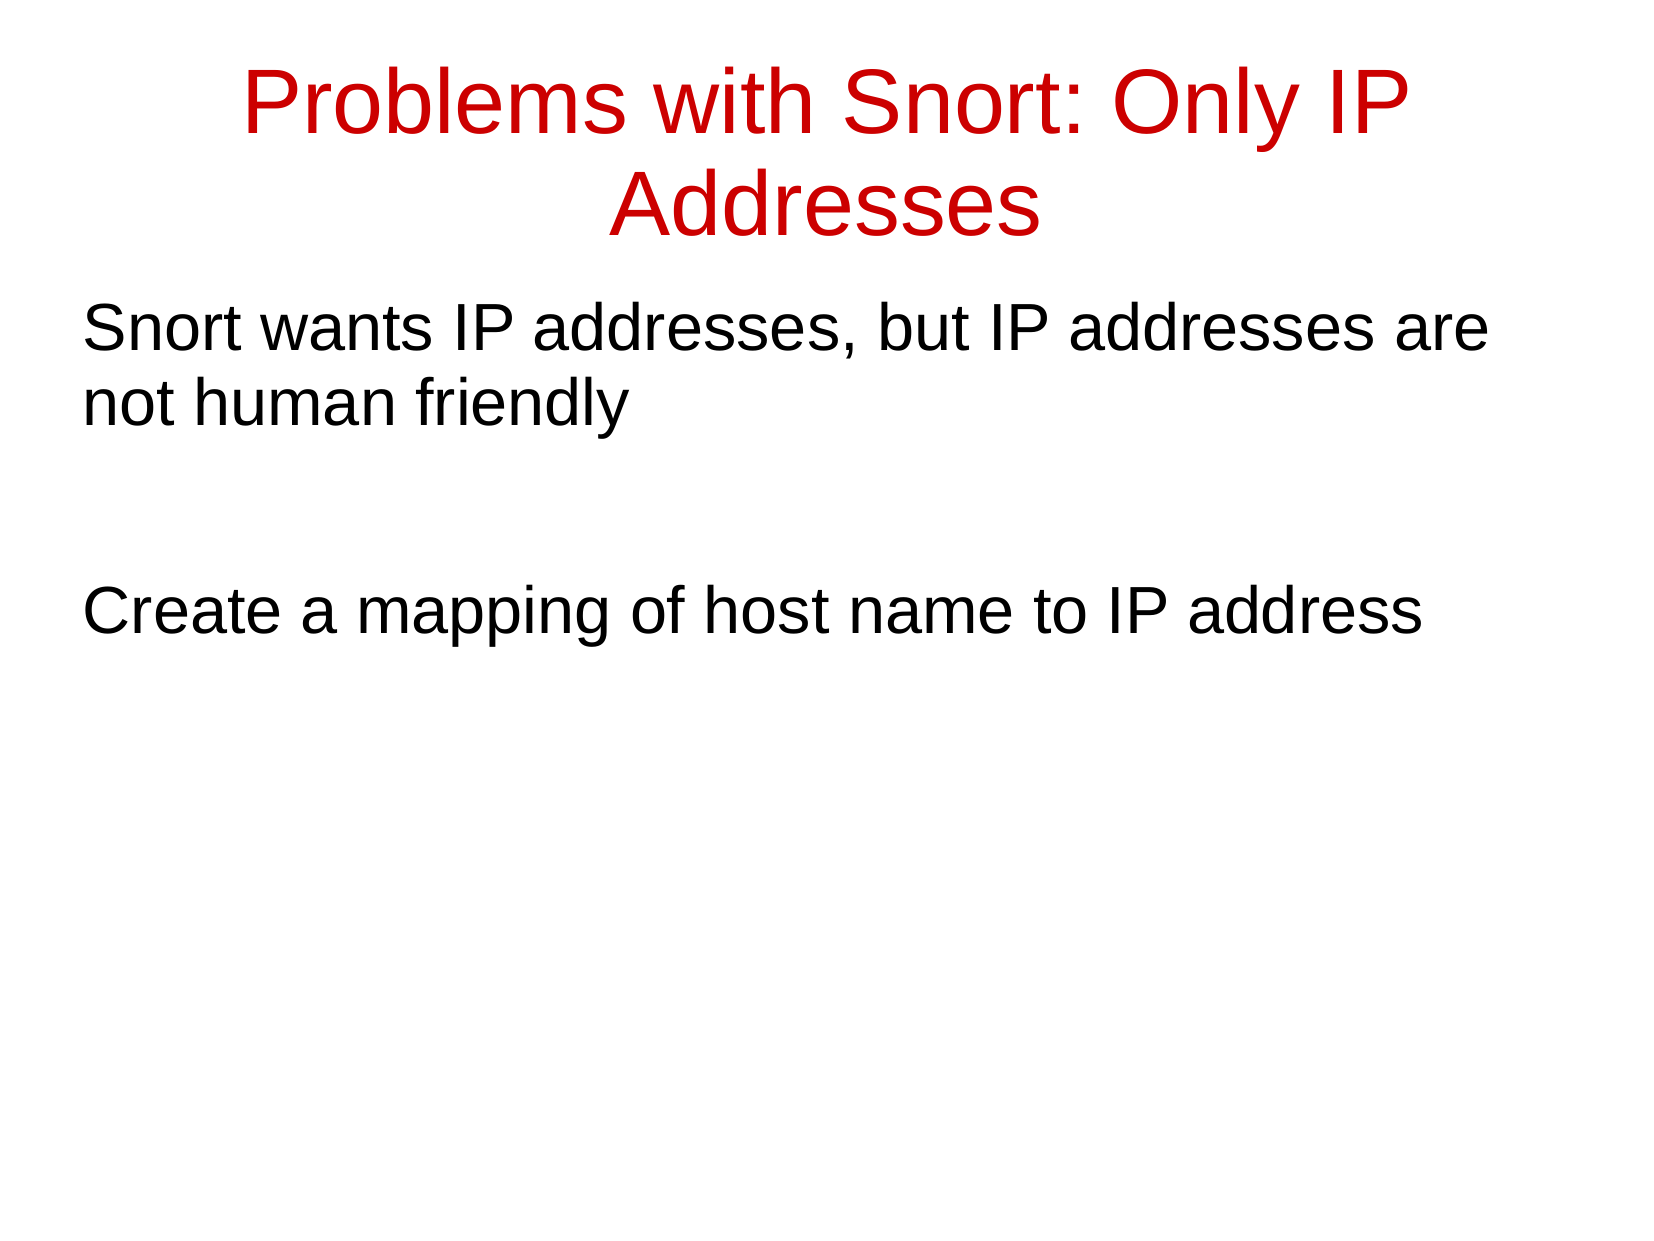

# Problems with Snort: Only IP Addresses
Snort wants IP addresses, but IP addresses are not human friendly
Create a mapping of host name to IP address